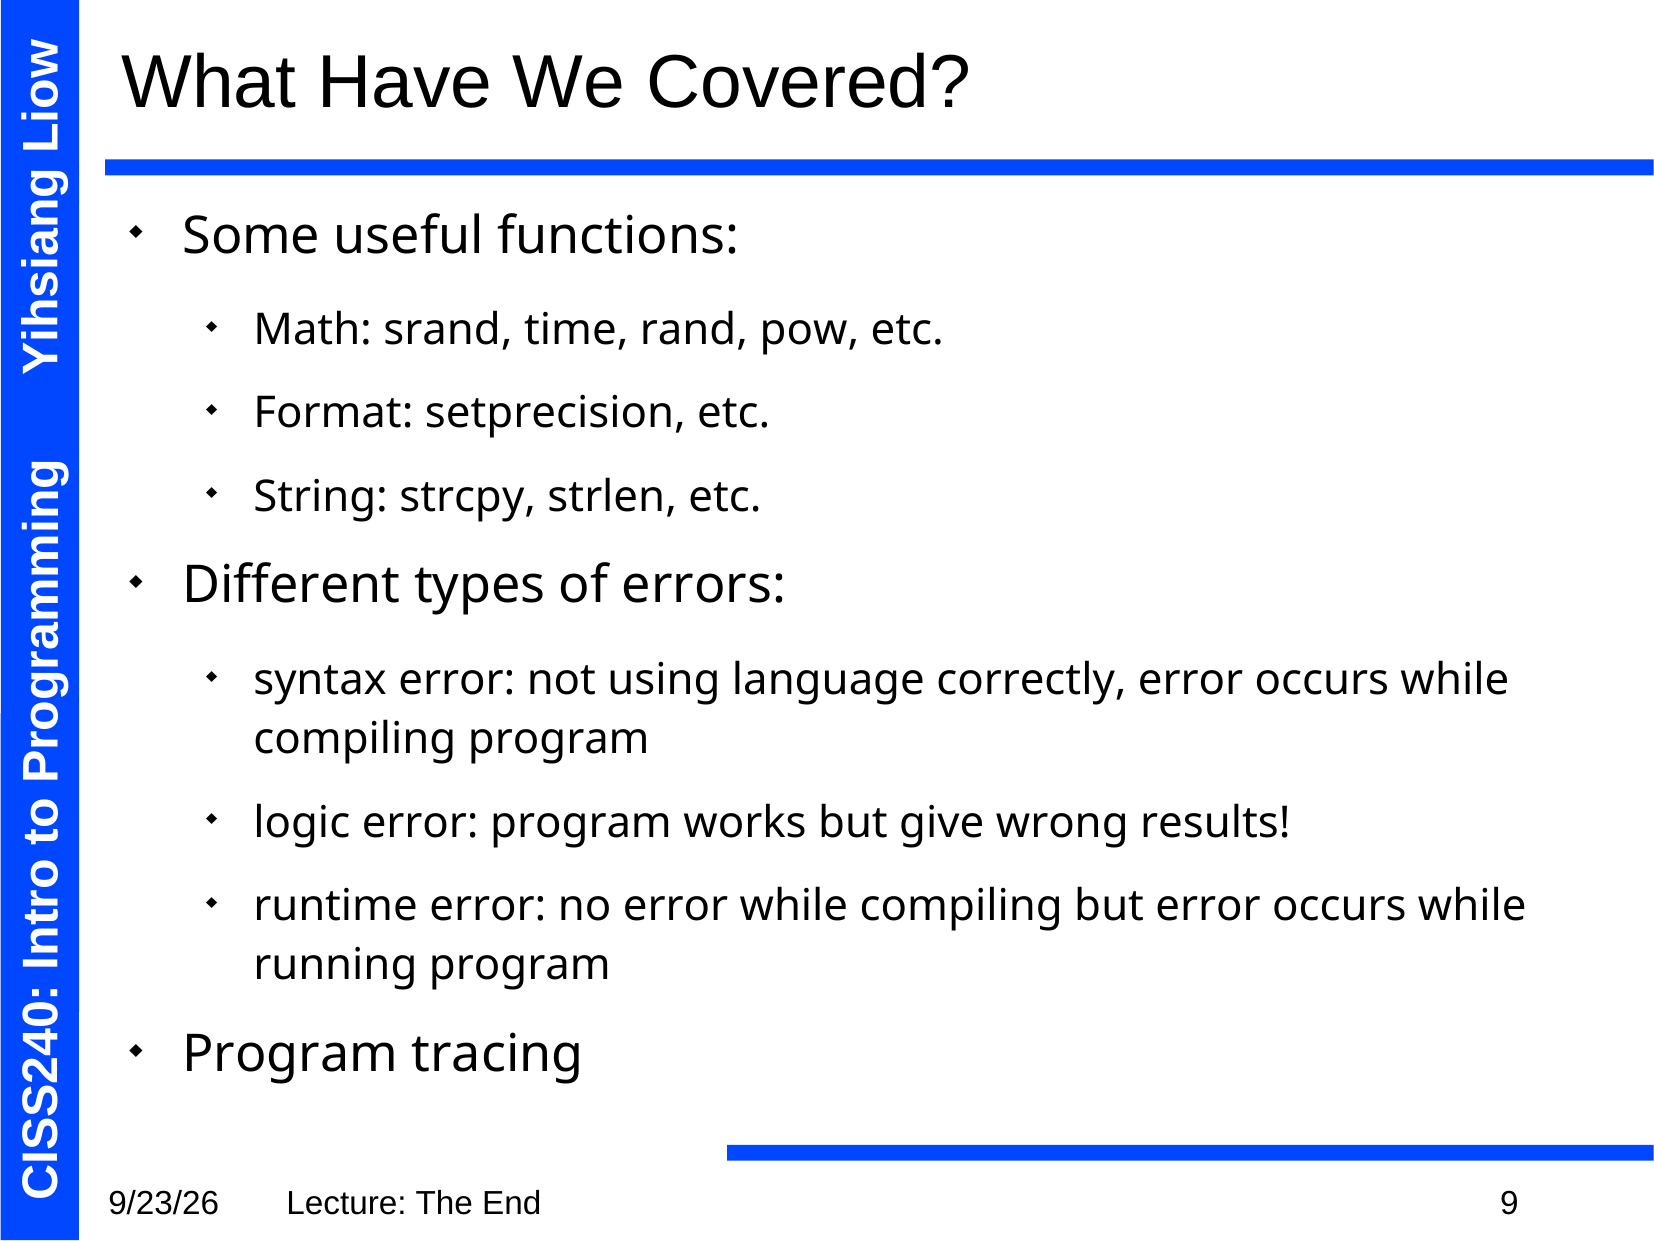

# What Have We Covered?
Some useful functions:
Math: srand, time, rand, pow, etc.
Format: setprecision, etc.
String: strcpy, strlen, etc.
Different types of errors:
syntax error: not using language correctly, error occurs while compiling program
logic error: program works but give wrong results!
runtime error: no error while compiling but error occurs while running program
Program tracing